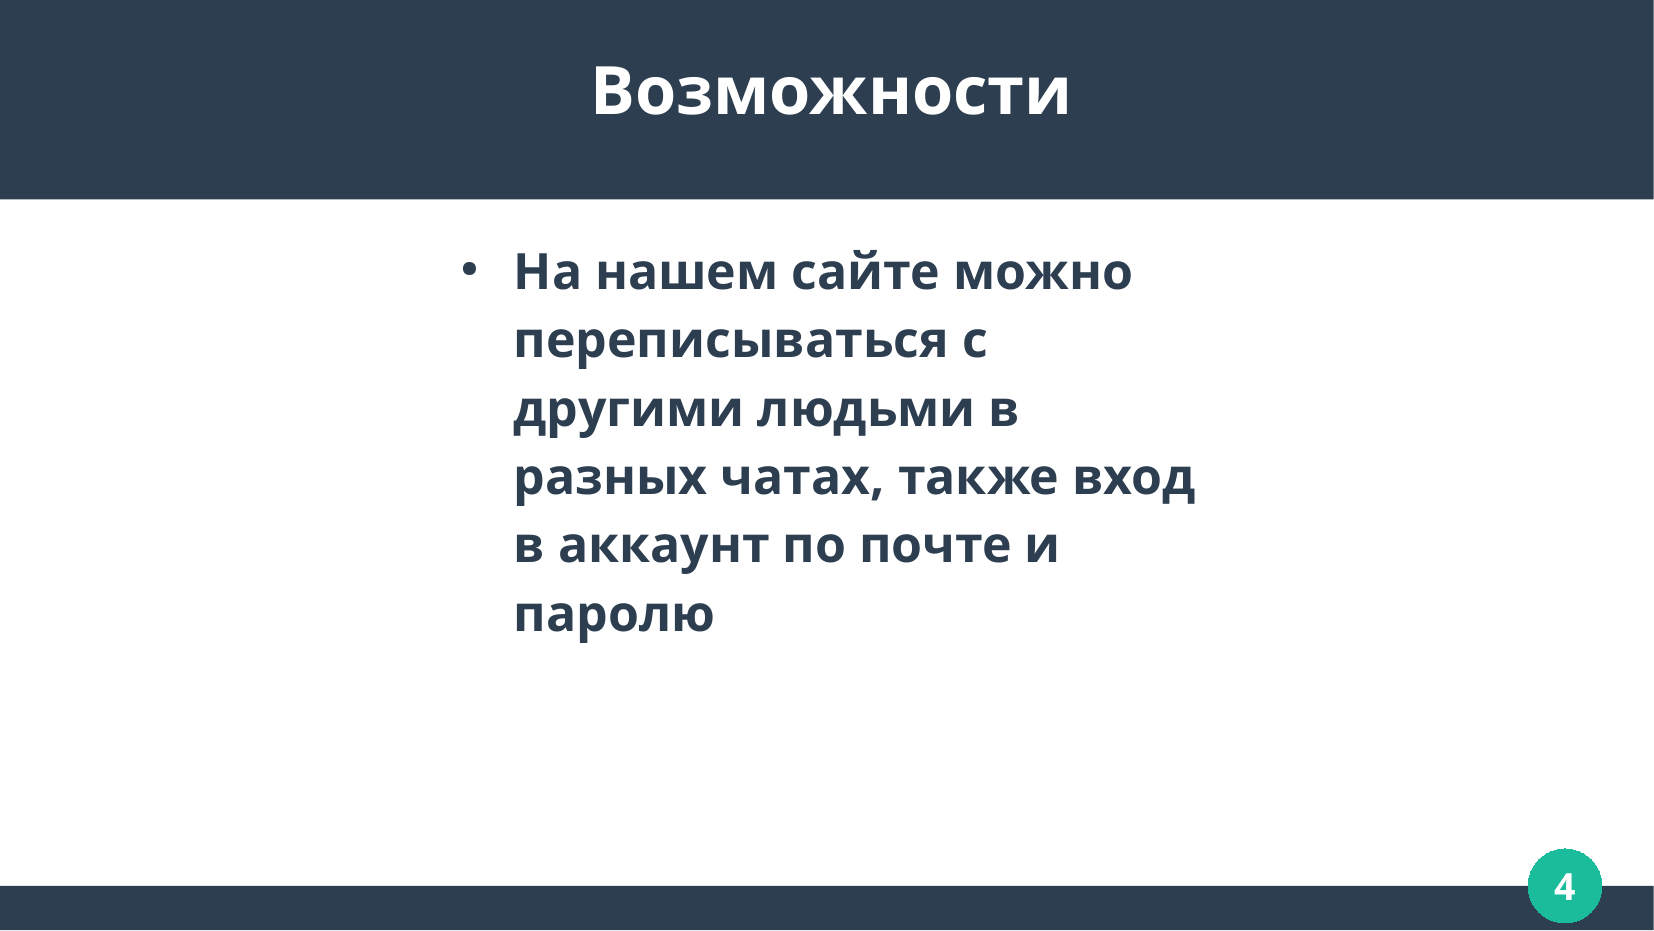

# Возможности
На нашем сайте можно переписываться с другими людьми в разных чатах, также вход в аккаунт по почте и паролю
4